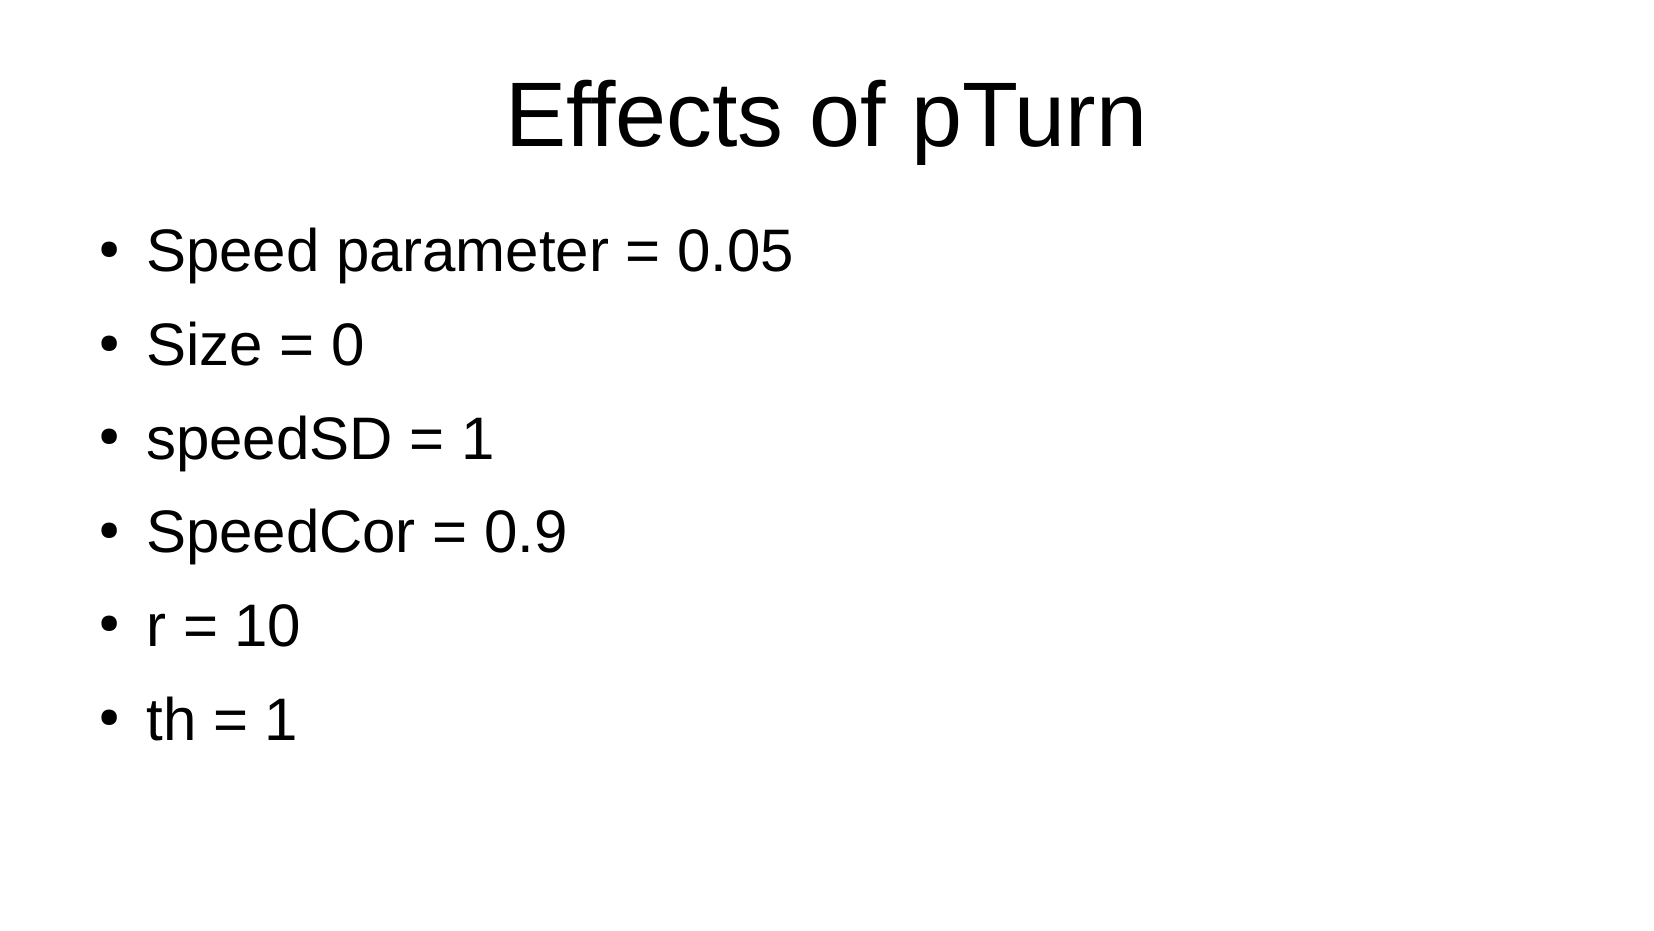

# Effects of pTurn
Speed parameter = 0.05
Size = 0
speedSD = 1
SpeedCor = 0.9
r = 10
th = 1